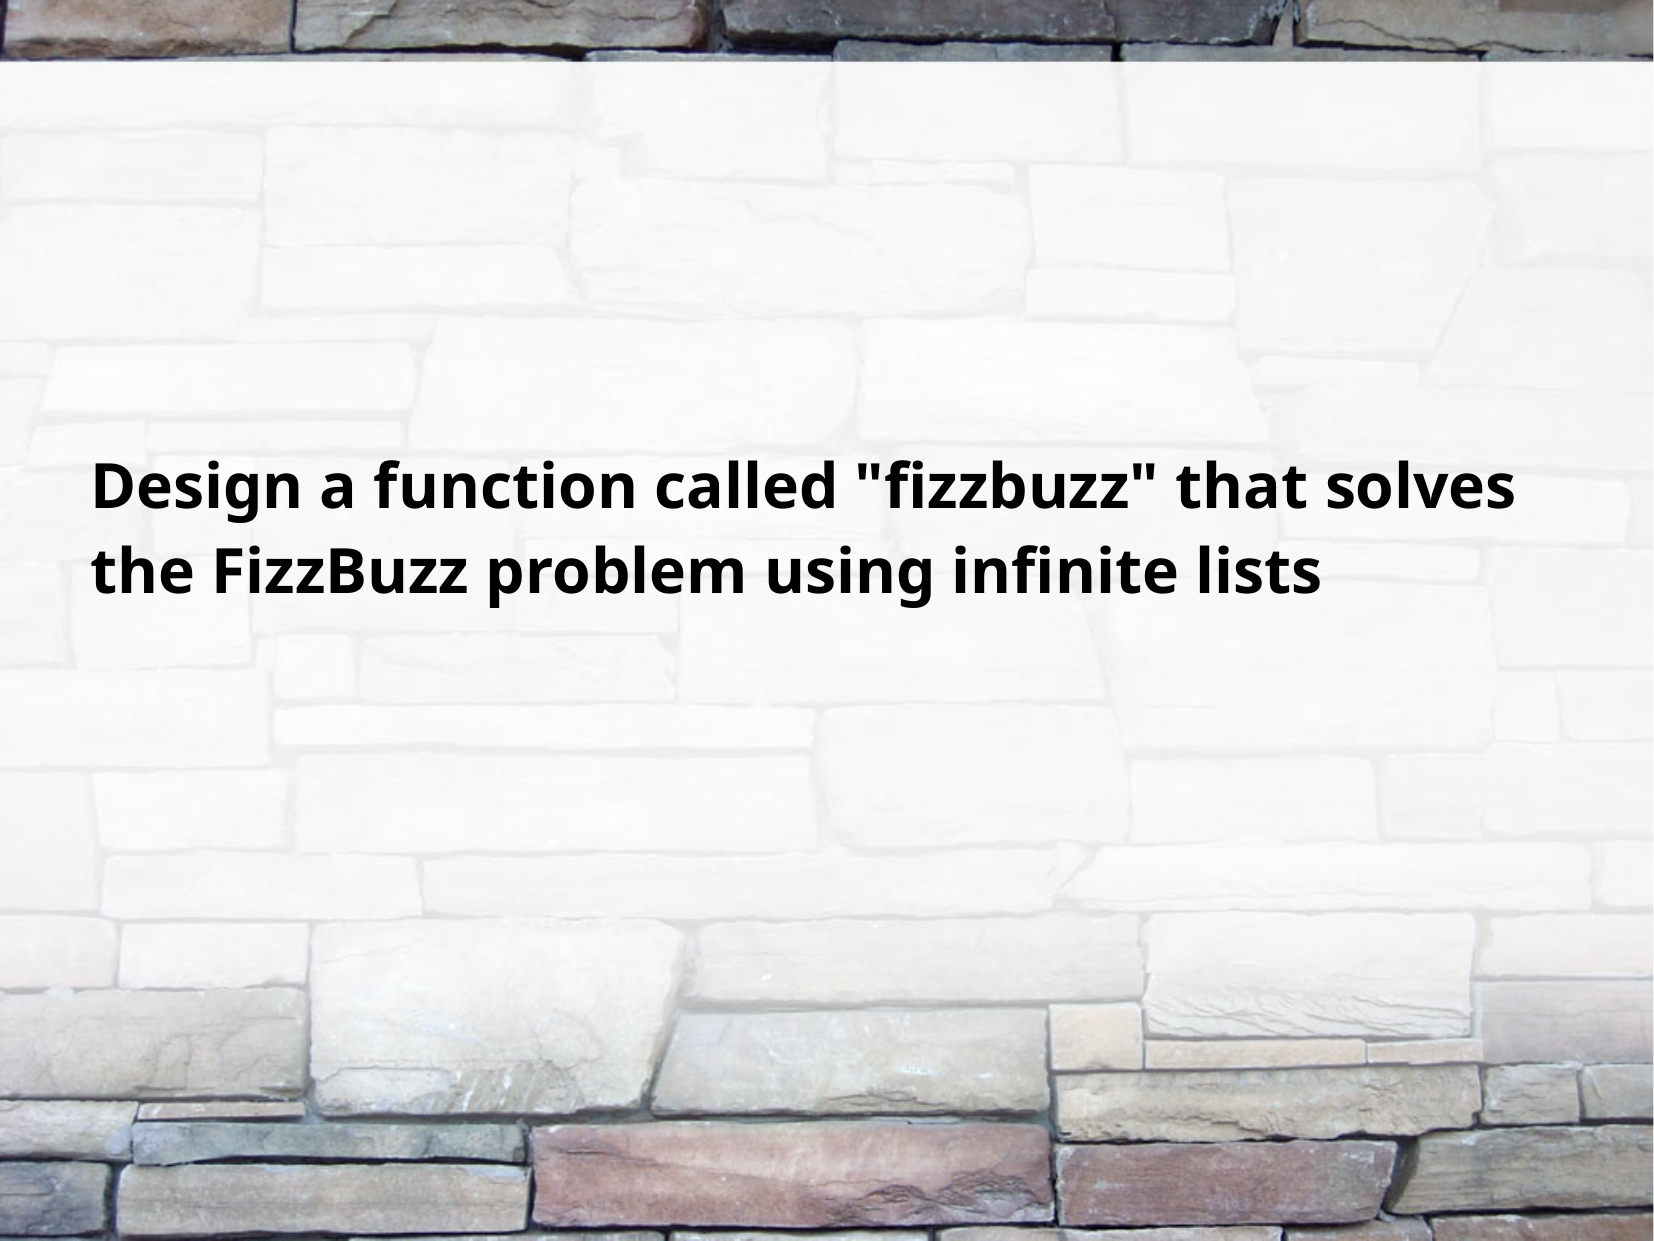

# Design a function called "fizzbuzz" that solves the FizzBuzz problem using infinite lists